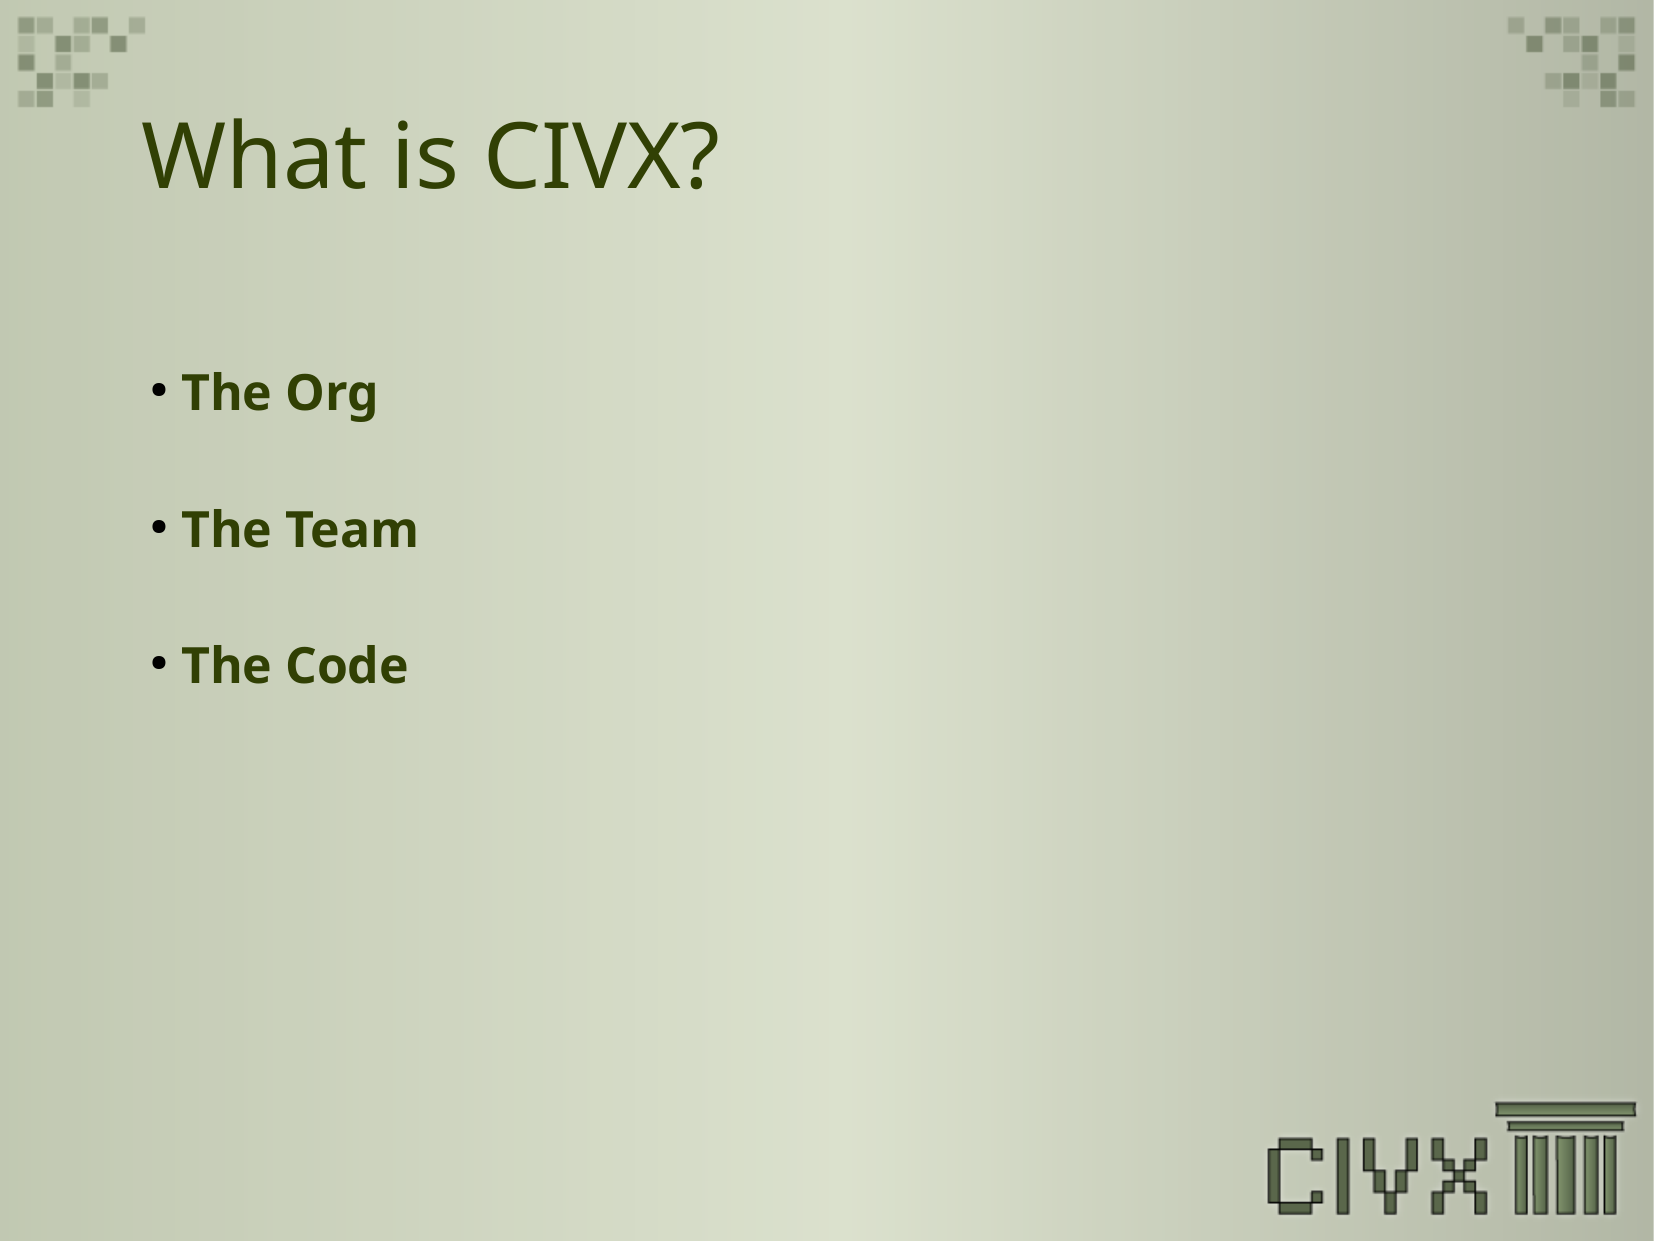

# What is CIVX?
 The Org
 The Team
 The Code